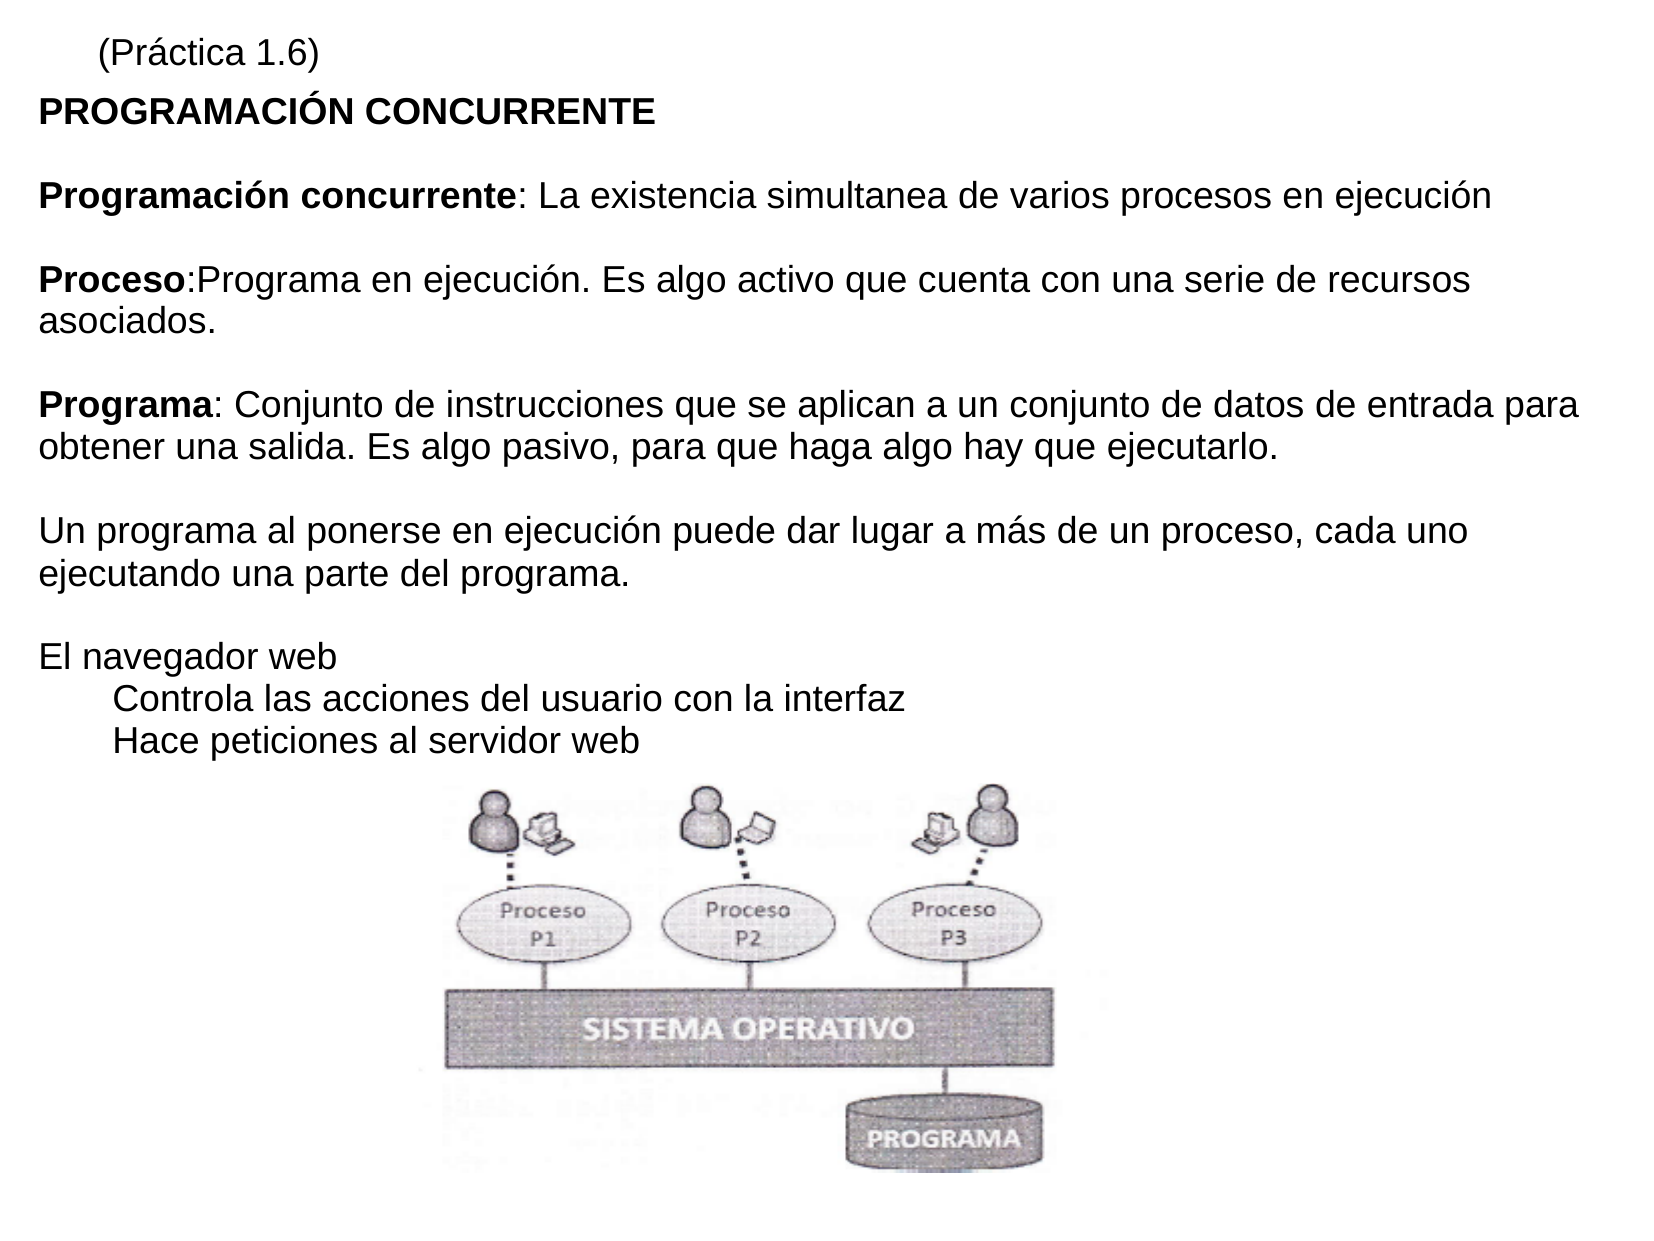

(Práctica 1.6)
PROGRAMACIÓN CONCURRENTE
Programación concurrente: La existencia simultanea de varios procesos en ejecución
Proceso:Programa en ejecución. Es algo activo que cuenta con una serie de recursos asociados.
Programa: Conjunto de instrucciones que se aplican a un conjunto de datos de entrada para obtener una salida. Es algo pasivo, para que haga algo hay que ejecutarlo.
Un programa al ponerse en ejecución puede dar lugar a más de un proceso, cada uno ejecutando una parte del programa.
El navegador web
	Controla las acciones del usuario con la interfaz
	Hace peticiones al servidor web